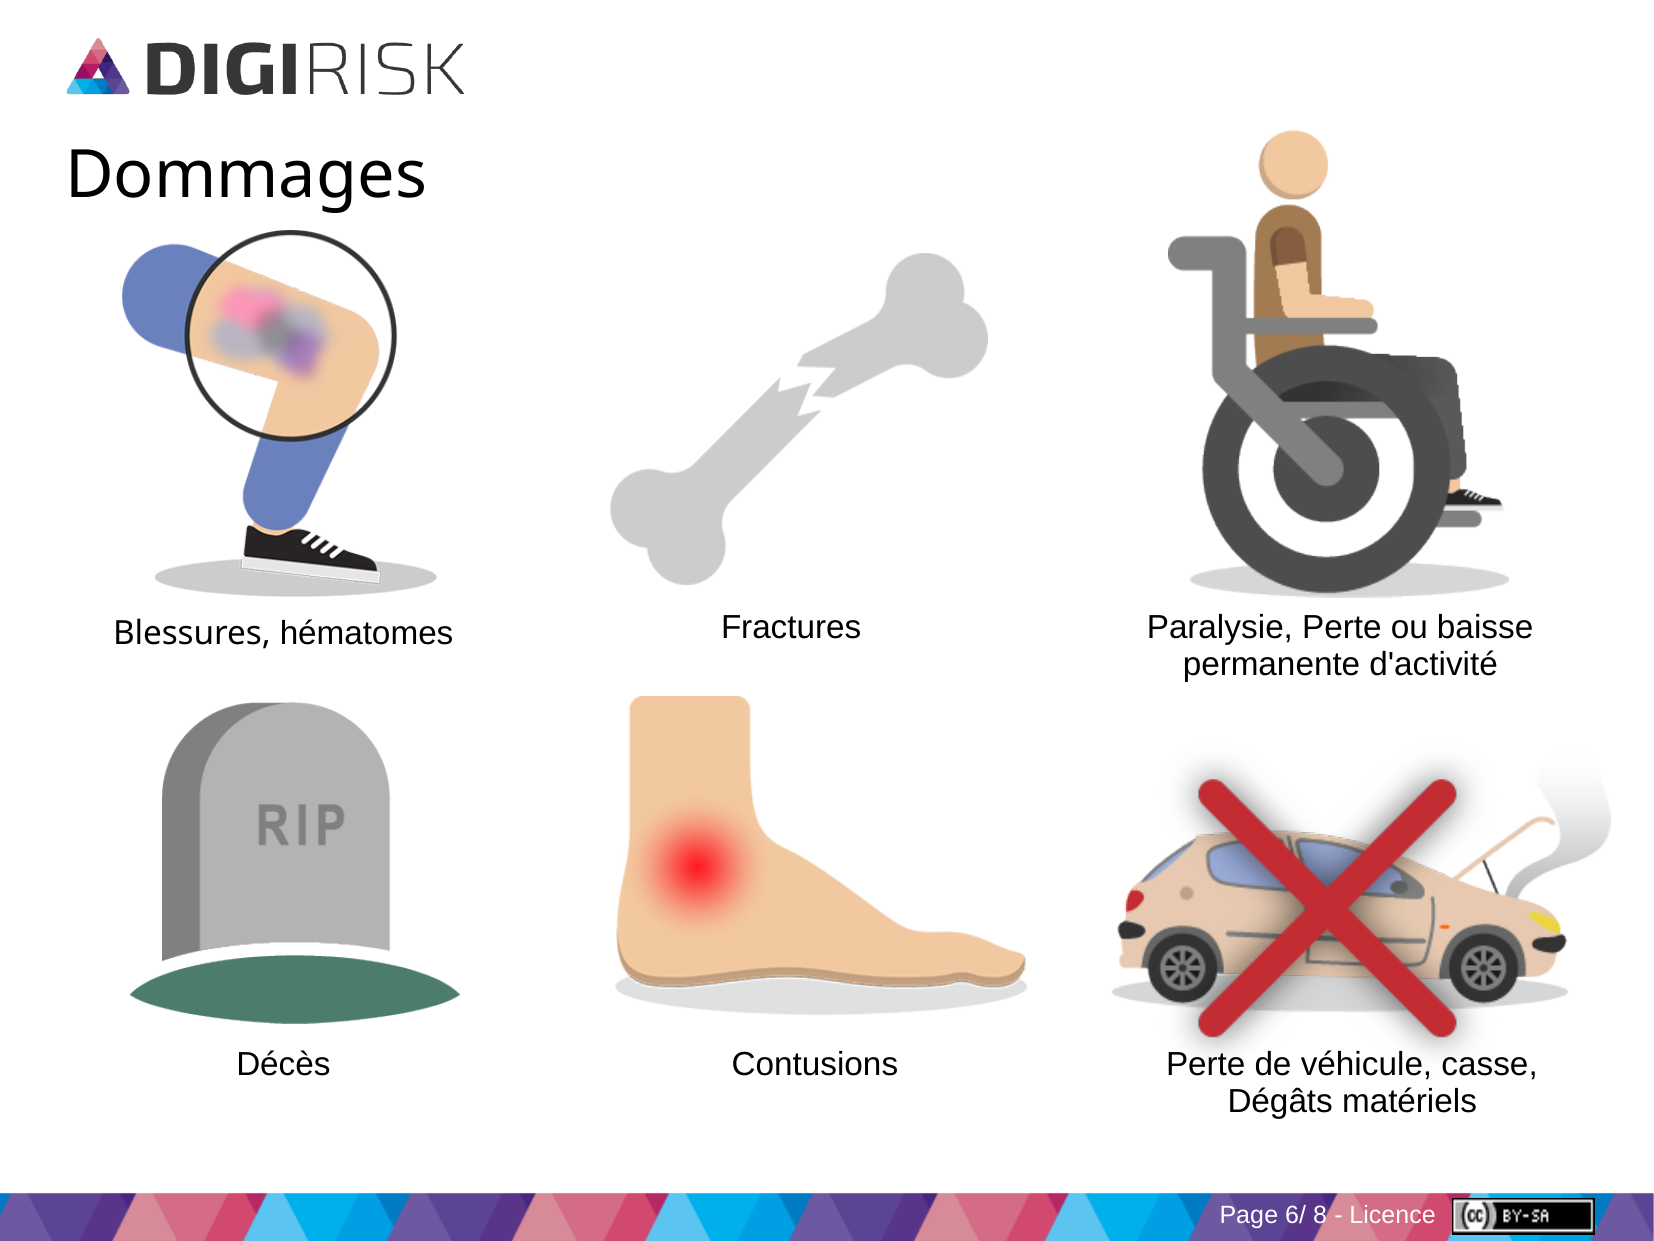

# Dommages
Blessures, hématomes
Fractures
Paralysie, Perte ou baisse permanente d'activité
Décès
Contusions
Perte de véhicule, casse,
Dégâts matériels